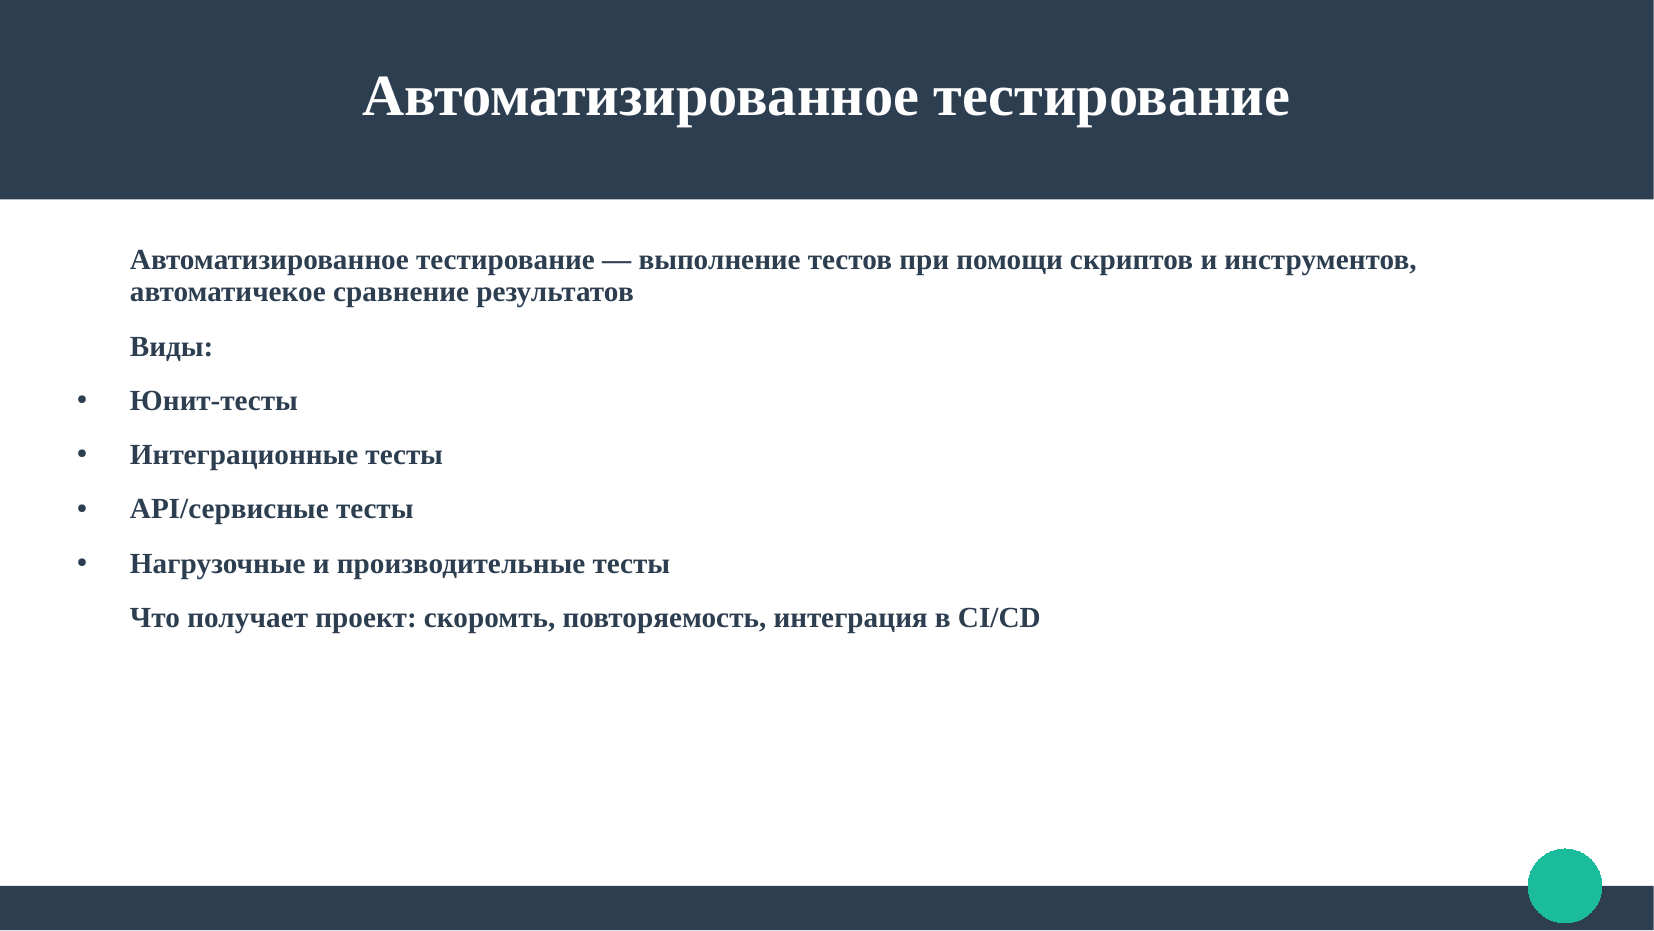

# Автоматизированное тестирование
Автоматизированное тестирование — выполнение тестов при помощи скриптов и инструментов, автоматичекое сравнение результатов
Виды:
Юнит-тесты
Интеграционные тесты
API/сервисные тесты
Нагрузочные и производительные тесты
Что получает проект: скоромть, повторяемость, интеграция в CI/CD